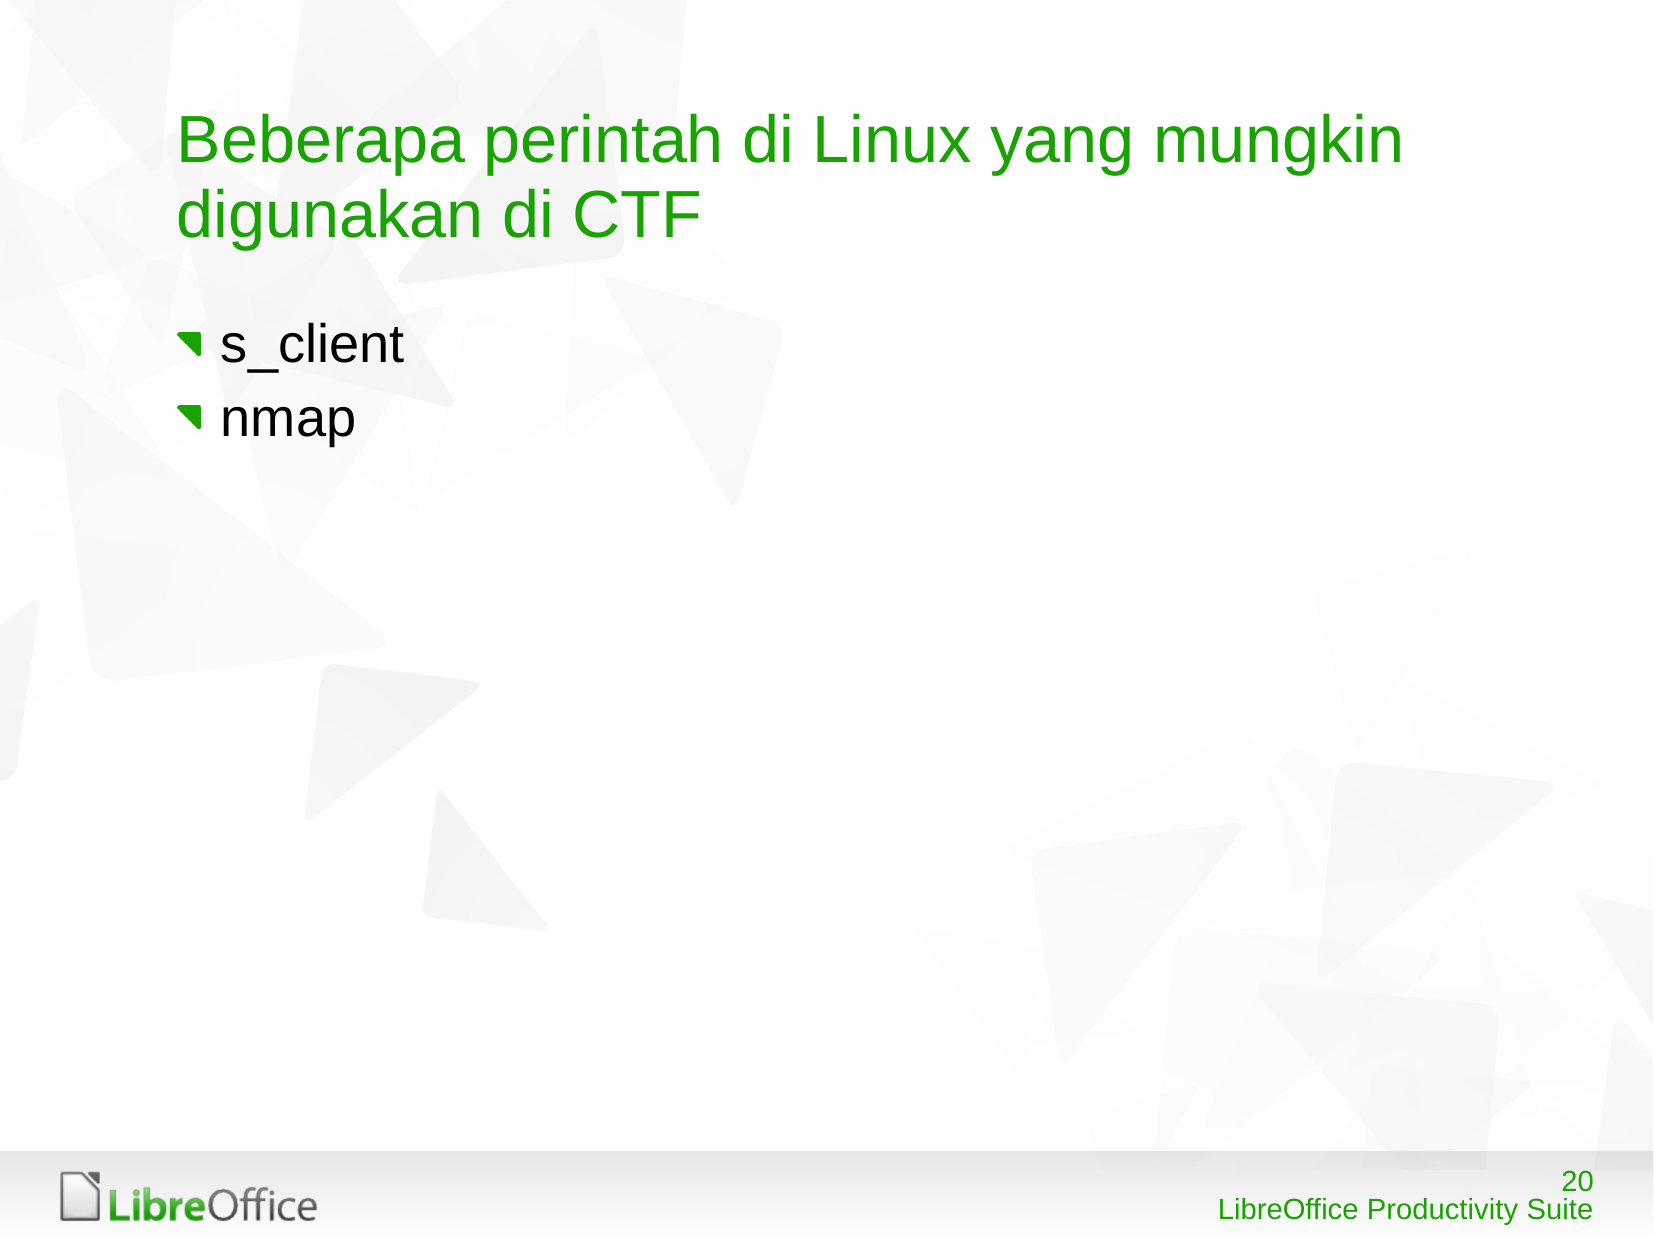

Beberapa perintah di Linux yang mungkin digunakan di CTF
# s_client
nmap
20
LibreOffice Productivity Suite